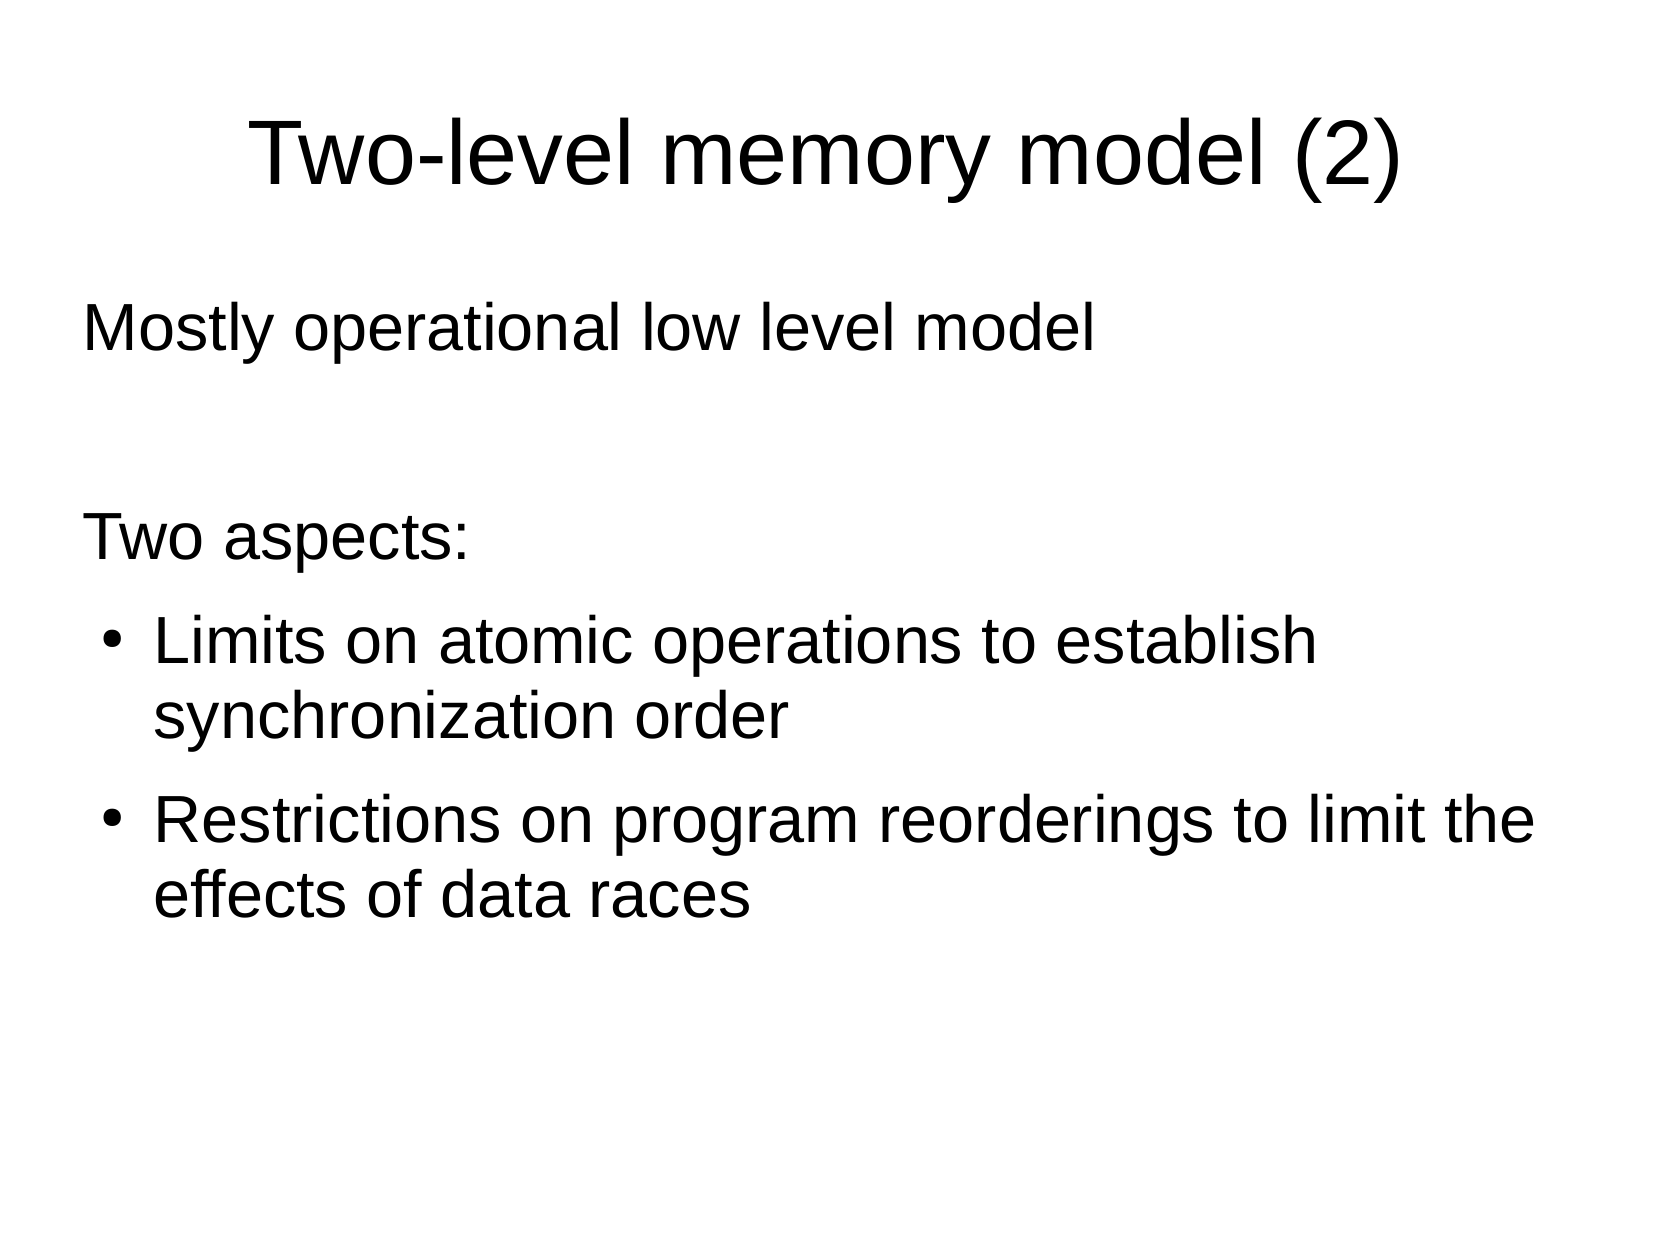

# Two-level memory model (2)
Mostly operational low level model
Two aspects:
Limits on atomic operations to establish synchronization order
Restrictions on program reorderings to limit the effects of data races